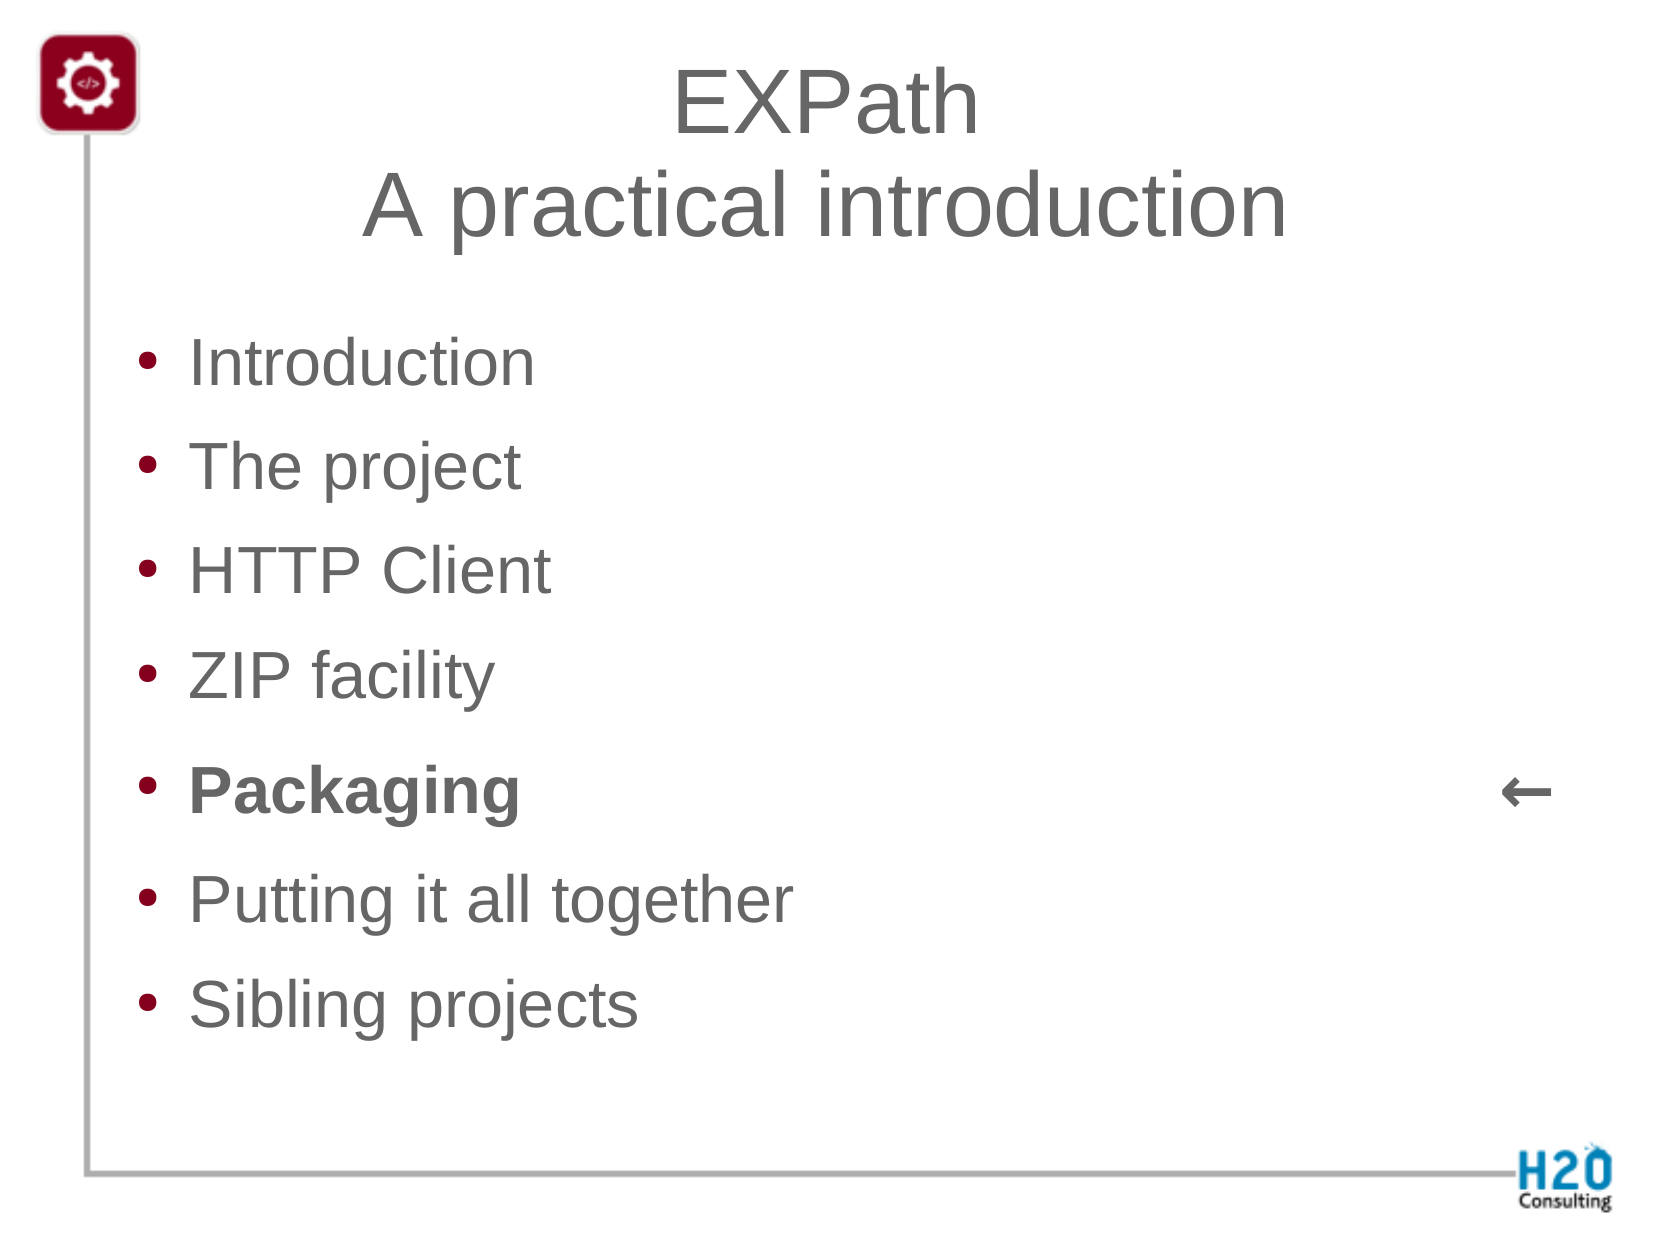

# EXPath A practical introduction
Introduction
The project
HTTP Client
ZIP facility
Packaging													 ←
Putting it all together
Sibling projects